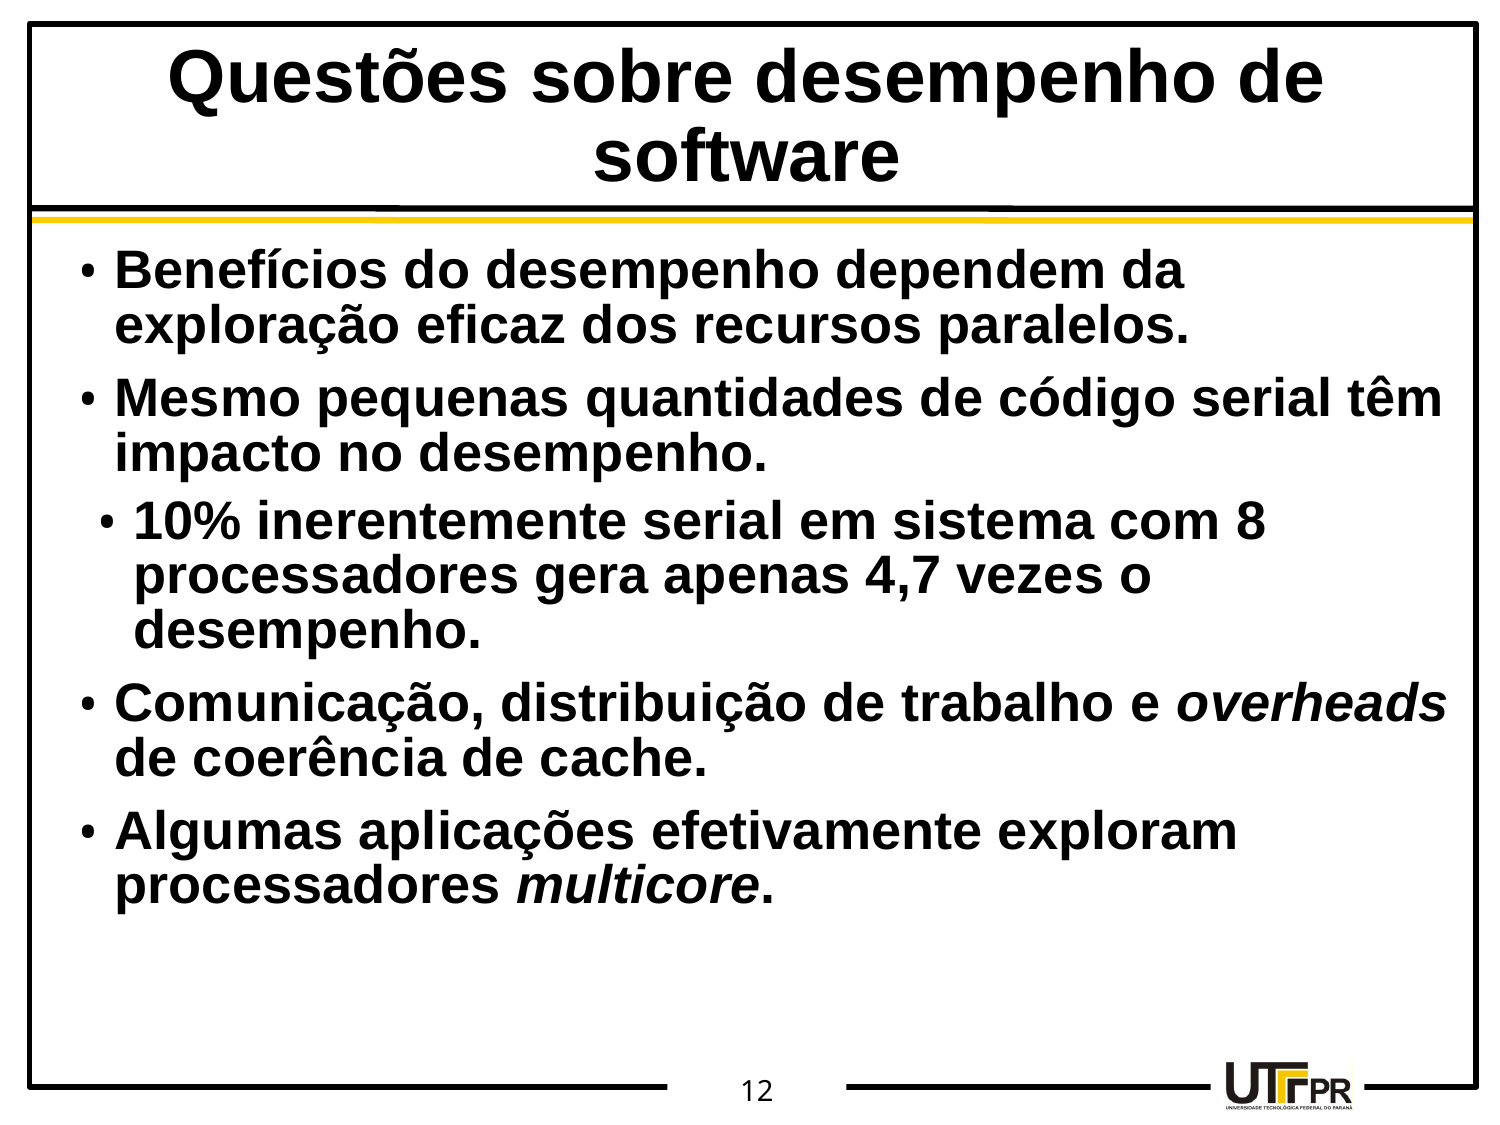

# Questões sobre desempenho de software
Benefícios do desempenho dependem da exploração eficaz dos recursos paralelos.
Mesmo pequenas quantidades de código serial têm impacto no desempenho.
10% inerentemente serial em sistema com 8 processadores gera apenas 4,7 vezes o desempenho.
Comunicação, distribuição de trabalho e overheads de coerência de cache.
Algumas aplicações efetivamente exploram processadores multicore.